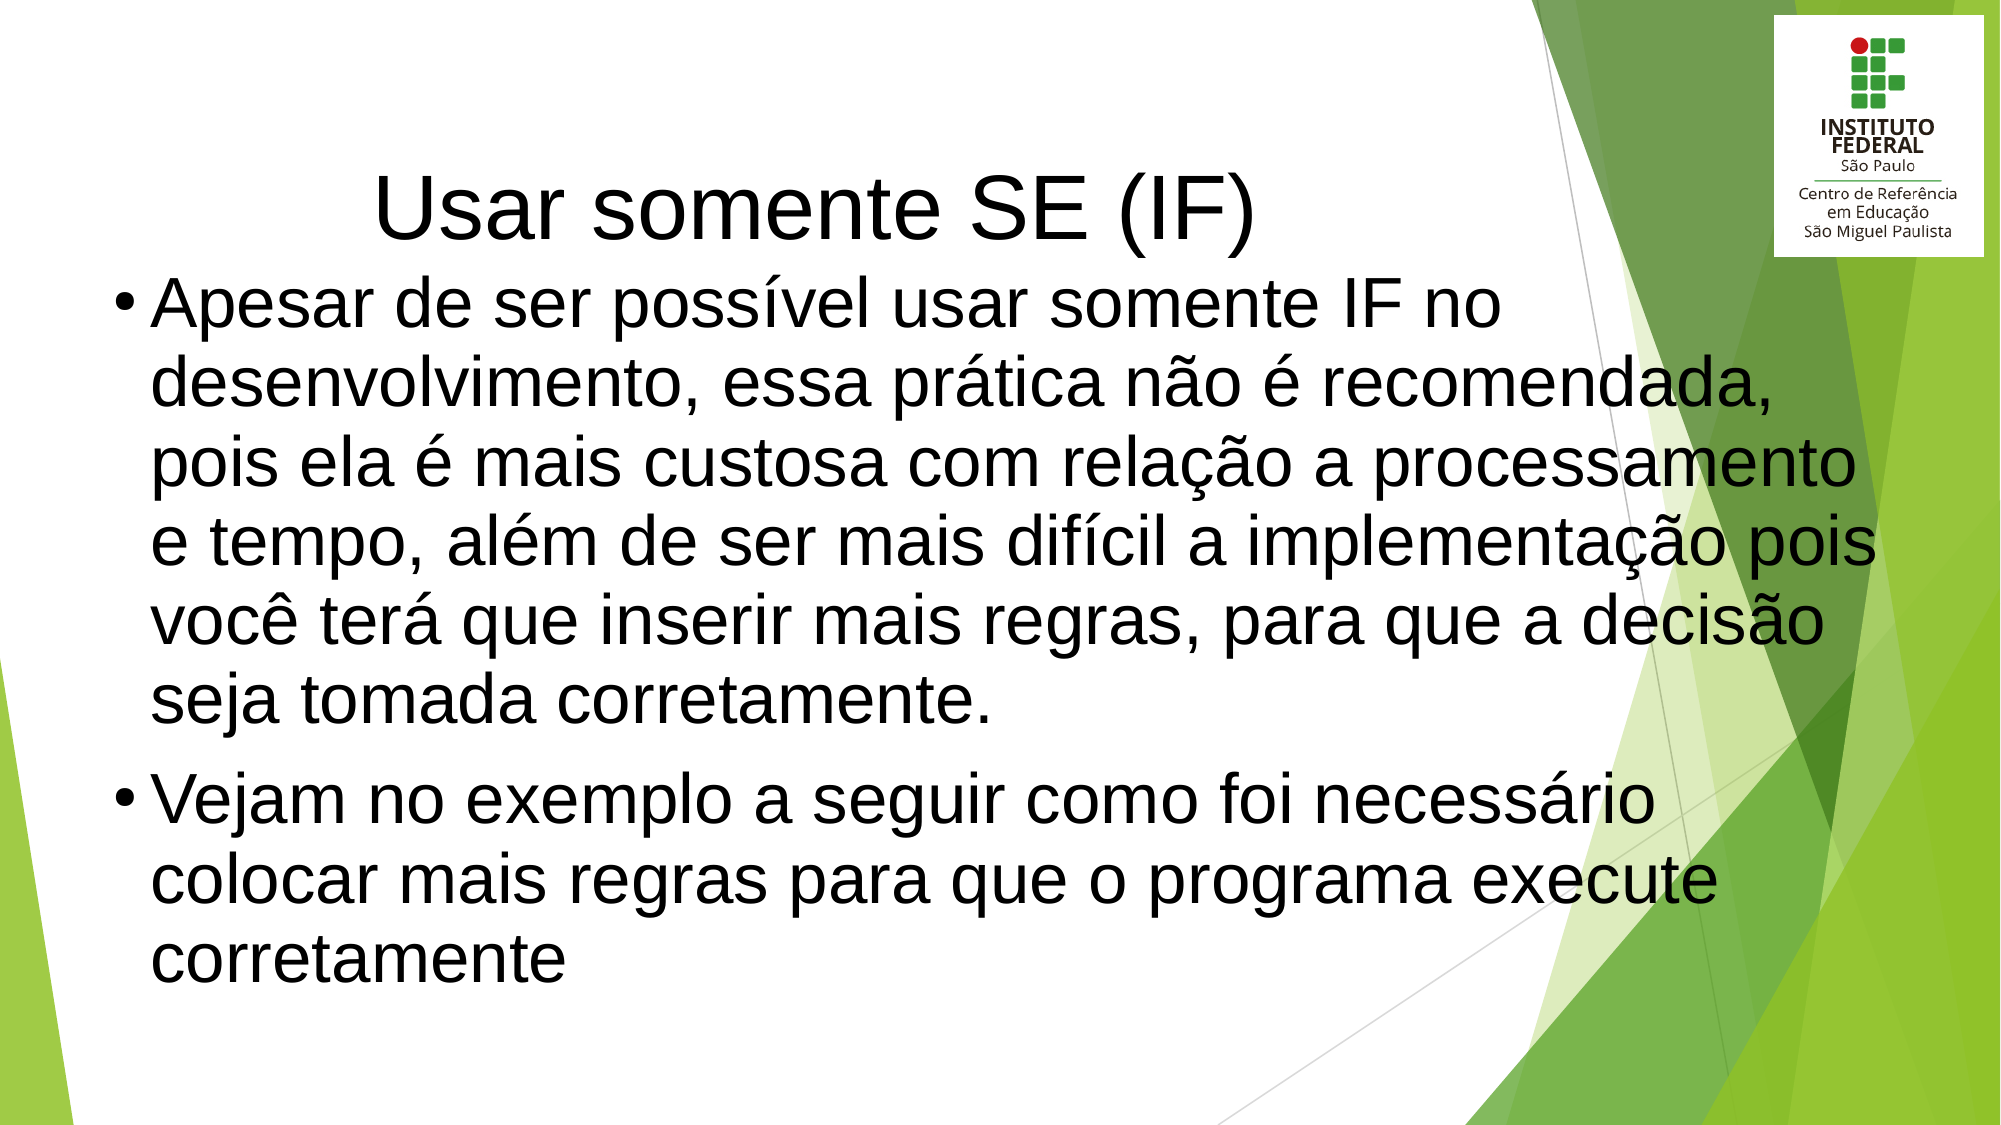

# Usar somente SE (IF)
Apesar de ser possível usar somente IF no desenvolvimento, essa prática não é recomendada, pois ela é mais custosa com relação a processamento e tempo, além de ser mais difícil a implementação pois você terá que inserir mais regras, para que a decisão seja tomada corretamente.
Vejam no exemplo a seguir como foi necessário colocar mais regras para que o programa execute corretamente